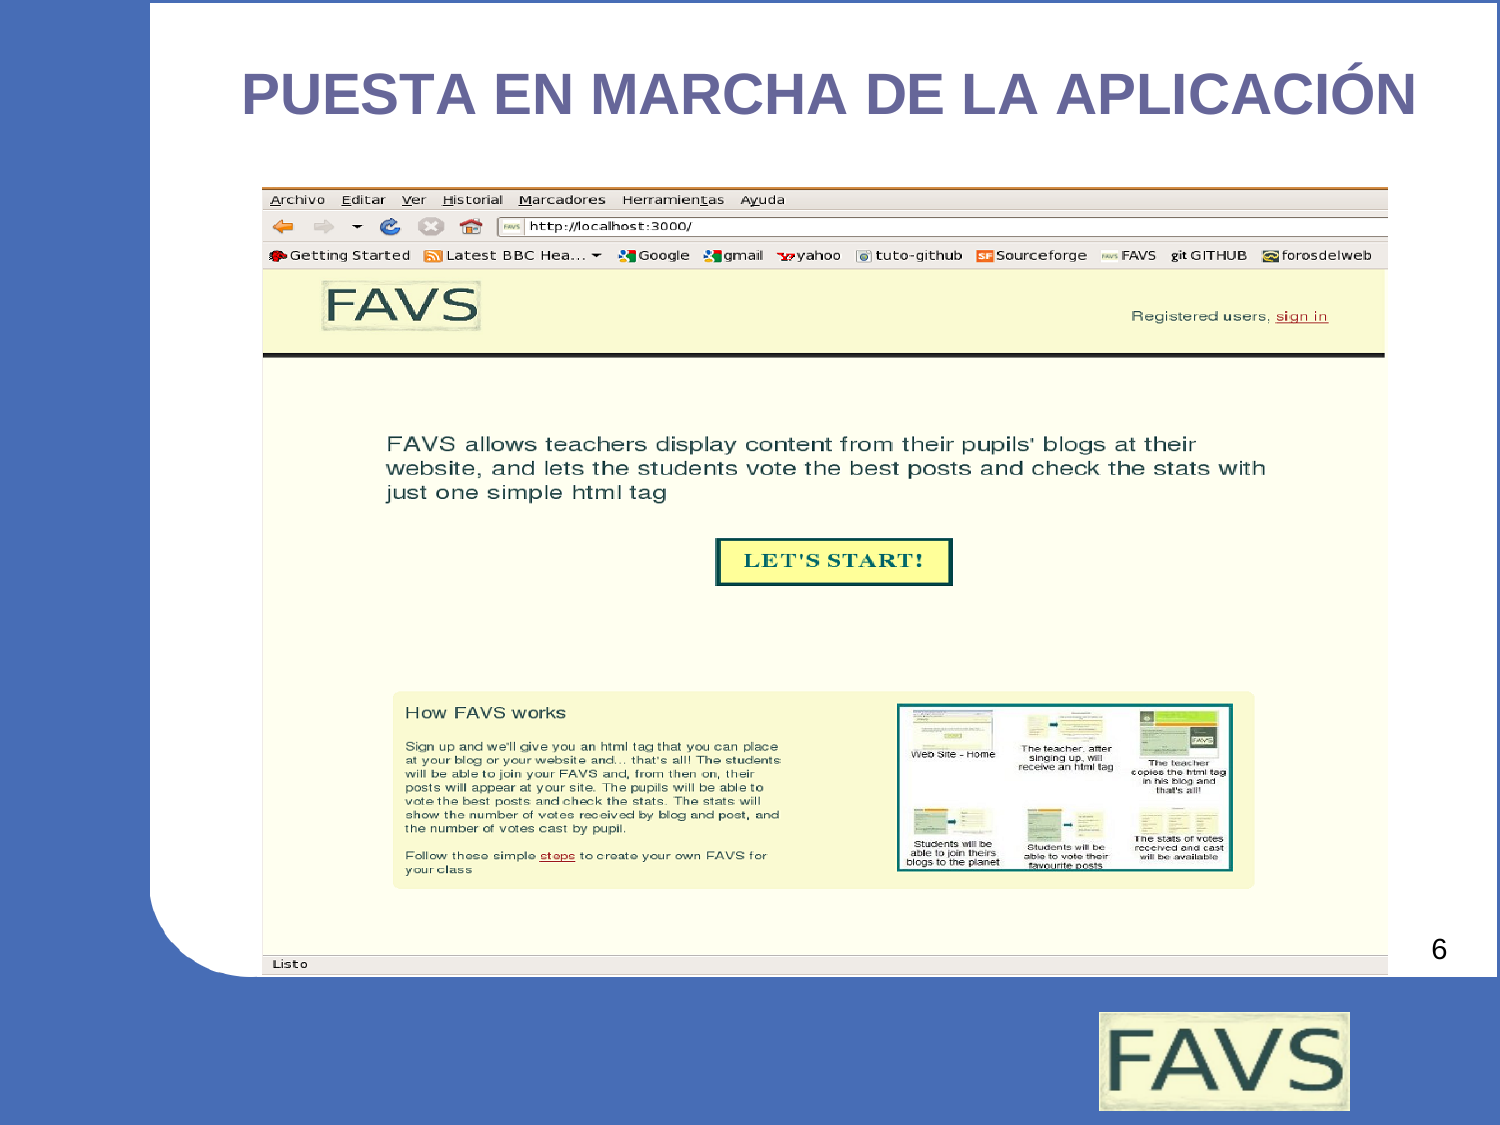

# PUESTA EN MARCHA DE LA APLICACIÓN
6